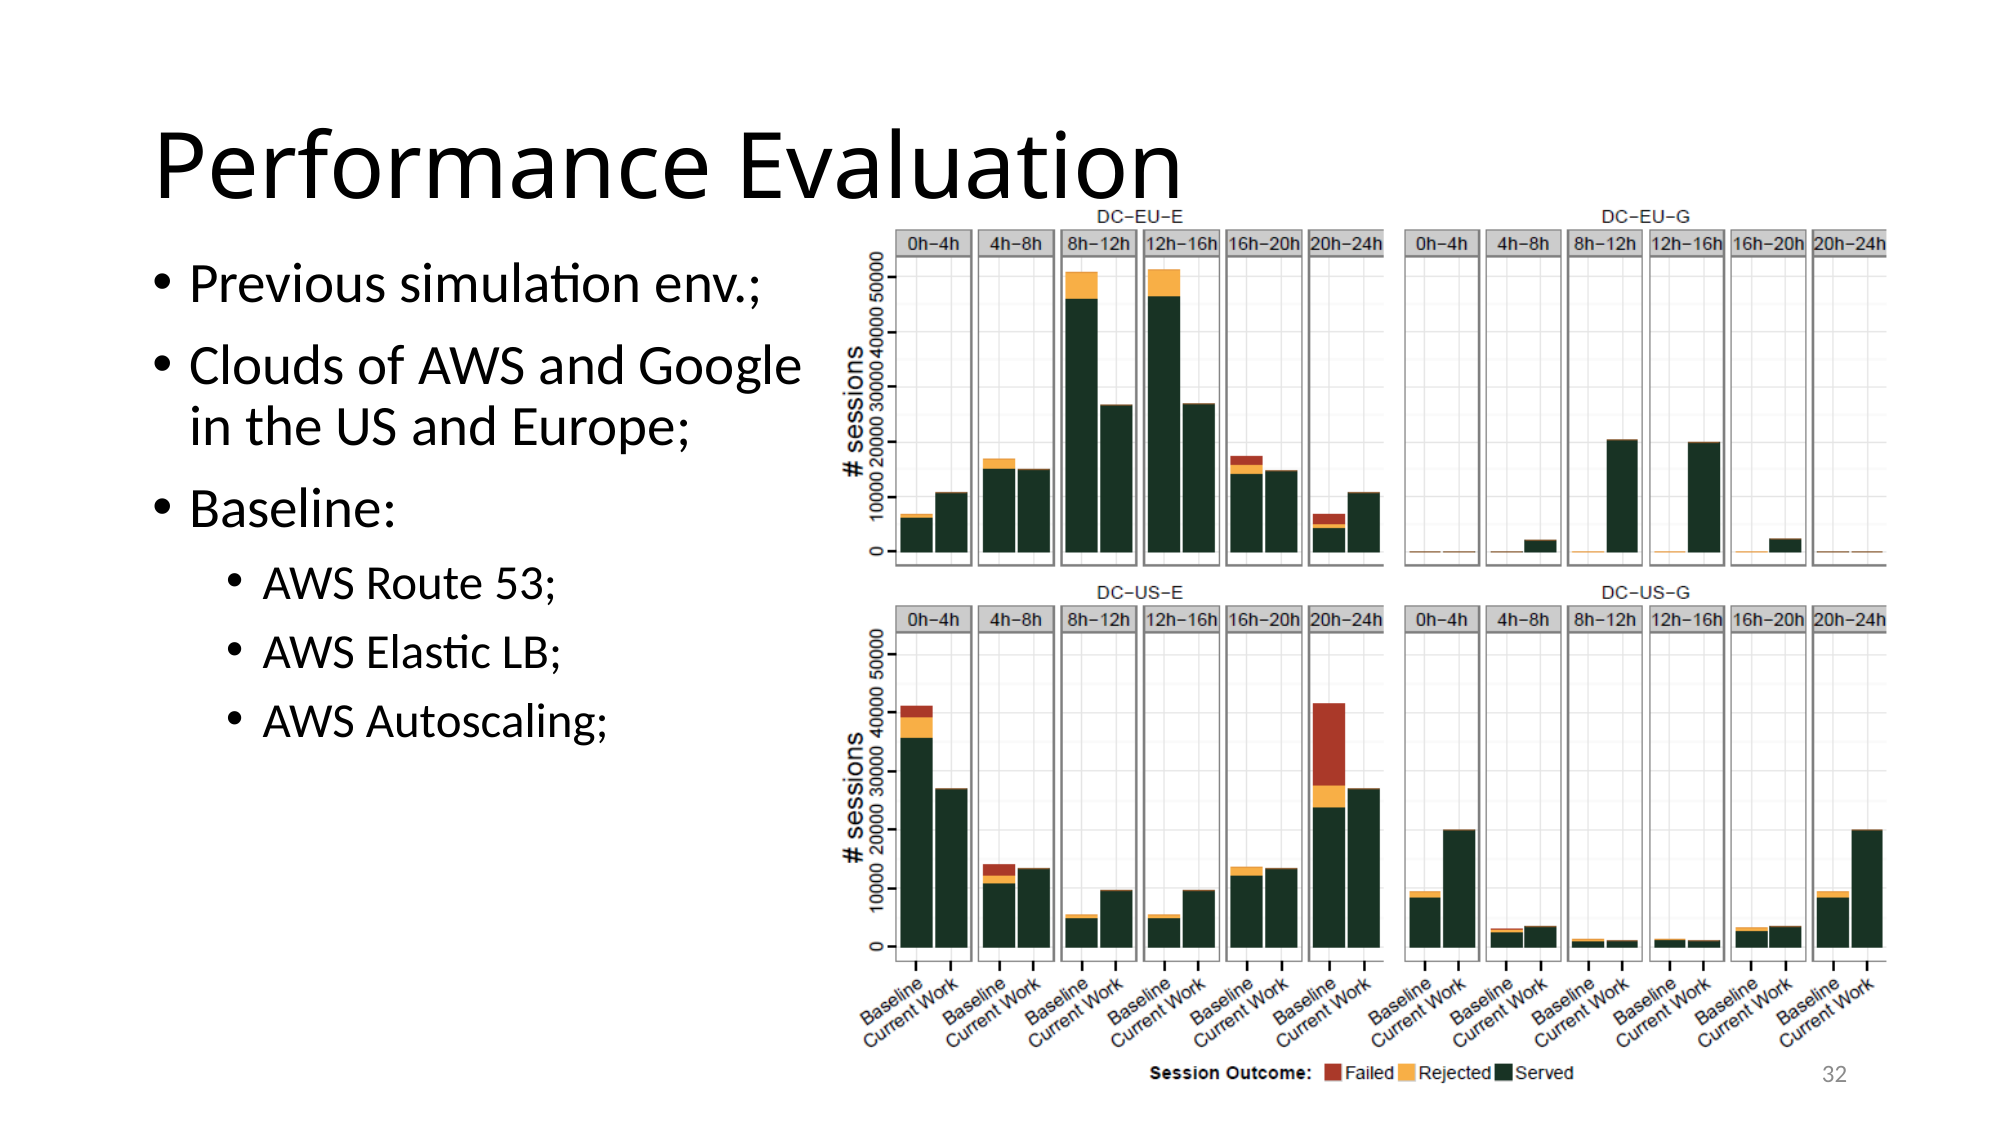

# Performance Evaluation
Previous simulation env.;
Clouds of AWS and Google in the US and Europe;
Baseline:
AWS Route 53;
AWS Elastic LB;
AWS Autoscaling;